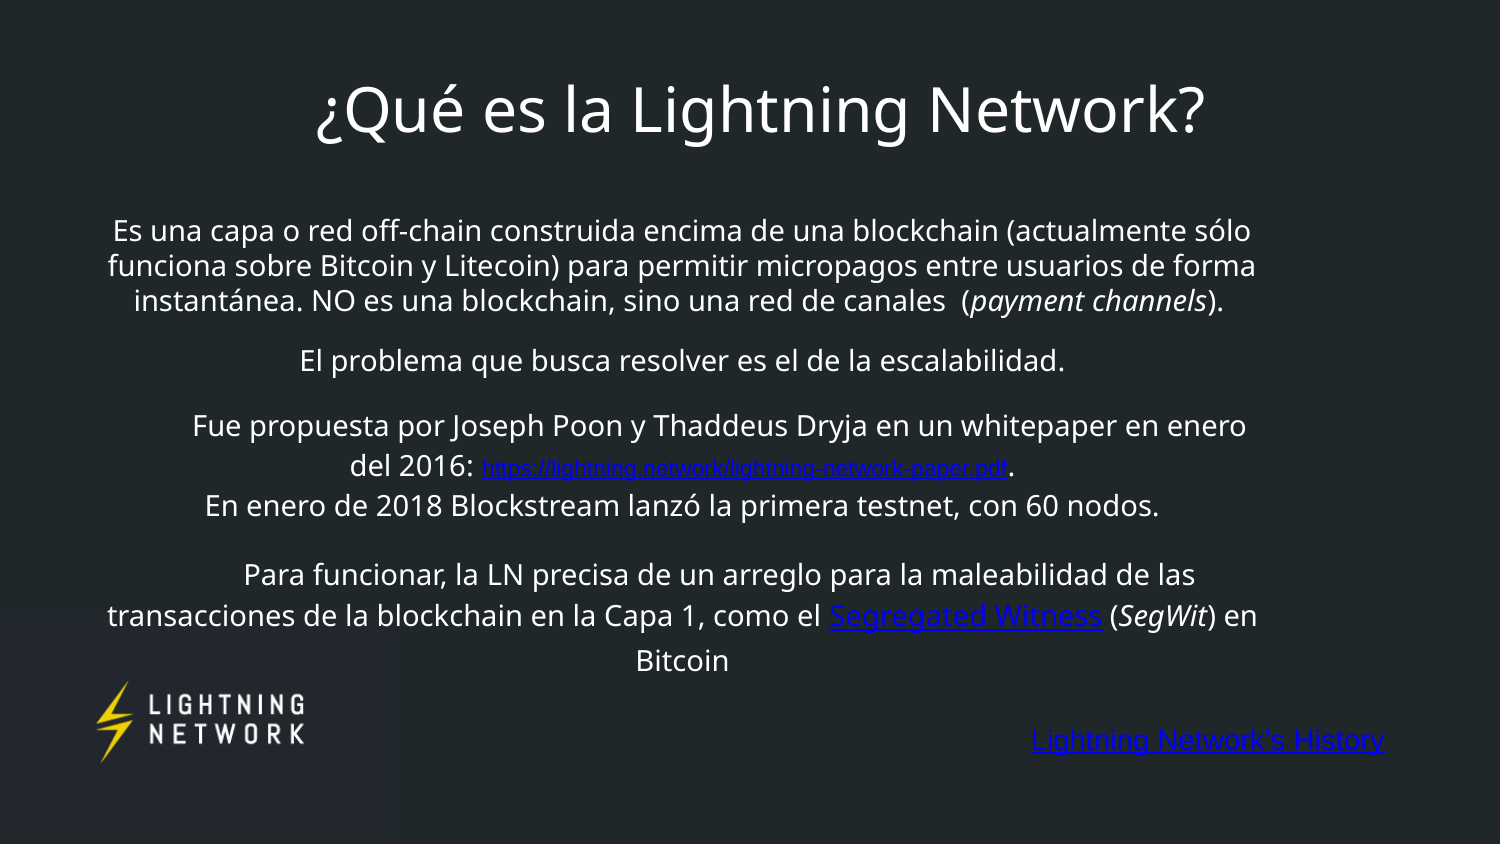

¿Qué es la Lightning Network?
Es una capa o red off-chain construida encima de una blockchain (actualmente sólo funciona sobre Bitcoin y Litecoin) para permitir micropagos entre usuarios de forma instantánea. NO es una blockchain, sino una red de canales (payment channels).
El problema que busca resolver es el de la escalabilidad.
Fue propuesta por Joseph Poon y Thaddeus Dryja en un whitepaper en enero del 2016: https://lightning.network/lightning-network-paper.pdf.
En enero de 2018 Blockstream lanzó la primera testnet, con 60 nodos.
Para funcionar, la LN precisa de un arreglo para la maleabilidad de las transacciones de la blockchain en la Capa 1, como el Segregated Witness (SegWit) en Bitcoin
Lightning Network’s History